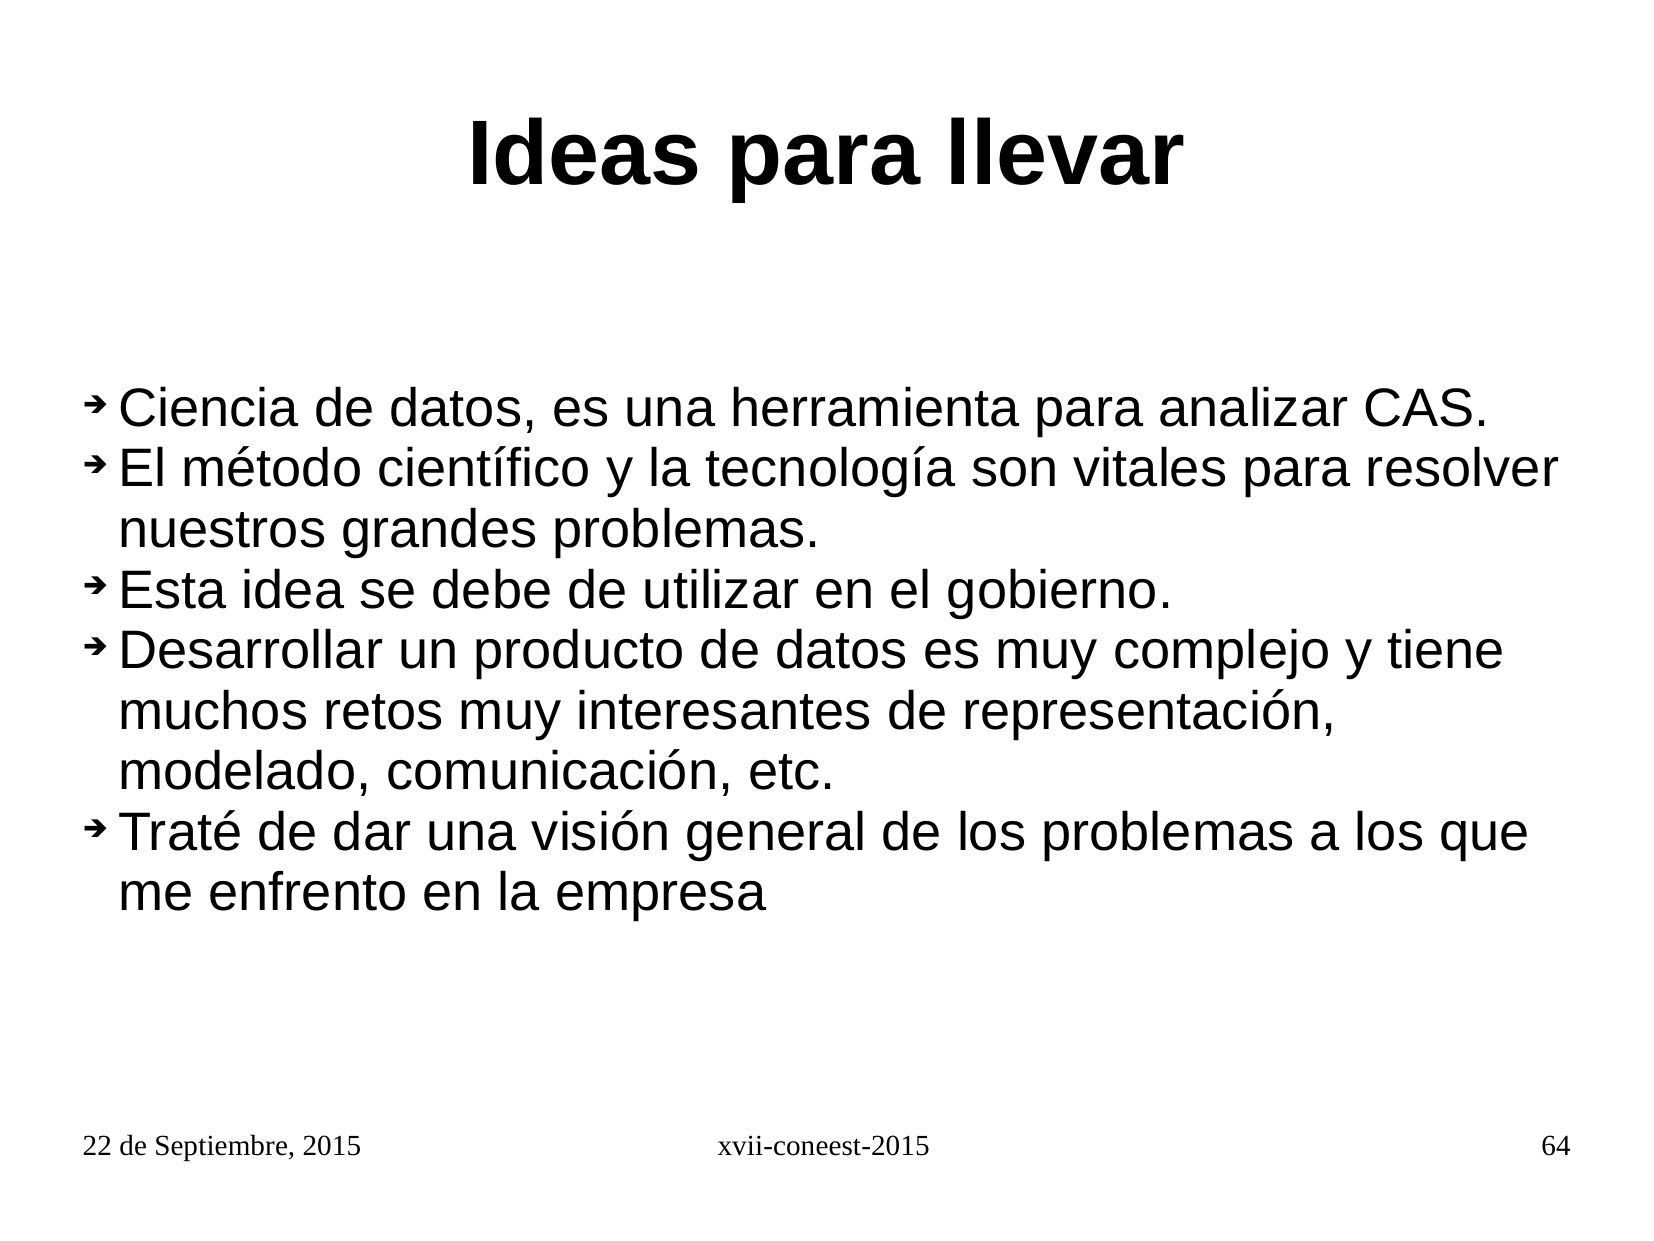

# Ideas para llevar
Ciencia de datos, es una herramienta para analizar CAS.
El método científico y la tecnología son vitales para resolver nuestros grandes problemas.
Esta idea se debe de utilizar en el gobierno.
Desarrollar un producto de datos es muy complejo y tiene muchos retos muy interesantes de representación, modelado, comunicación, etc.
Traté de dar una visión general de los problemas a los que me enfrento en la empresa
22 de Septiembre, 2015
xvii-coneest-2015
64